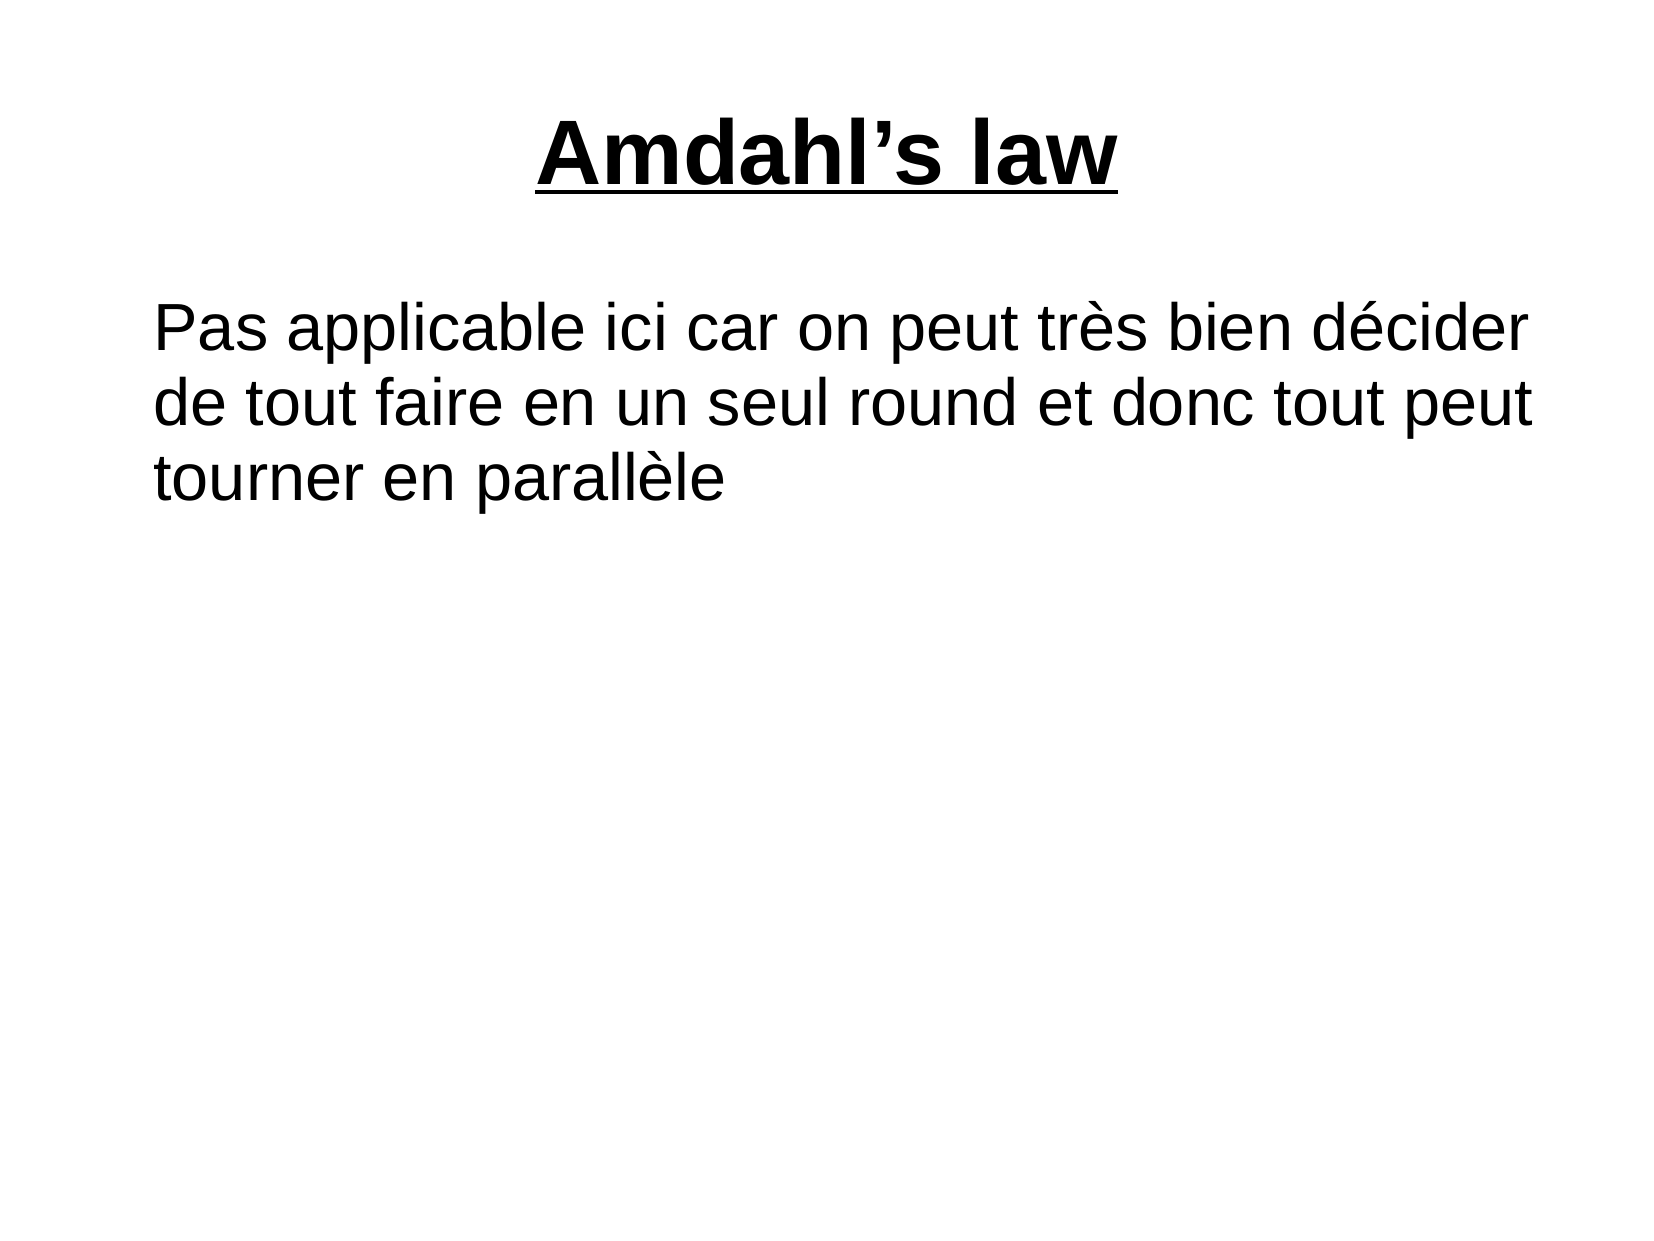

Amdahl’s law
# Pas applicable ici car on peut très bien décider de tout faire en un seul round et donc tout peut tourner en parallèle